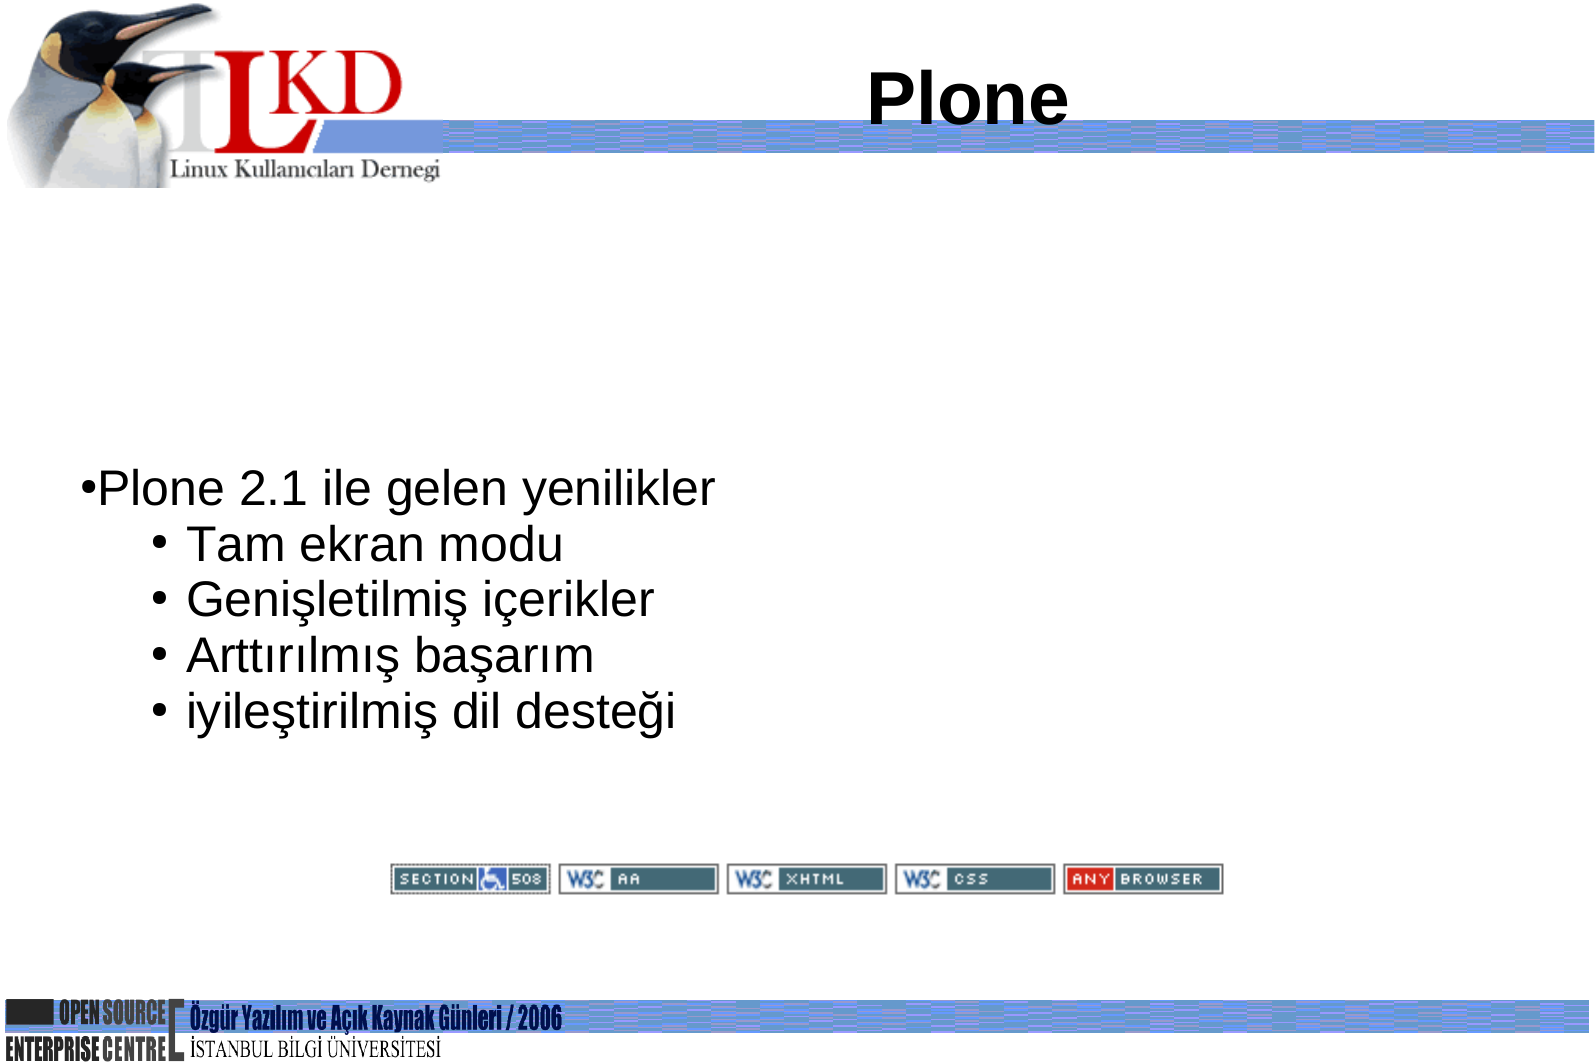

# Plone
Plone 2.1 ile gelen yenilikler
Tam ekran modu
Genişletilmiş içerikler
Arttırılmış başarım
iyileştirilmiş dil desteği